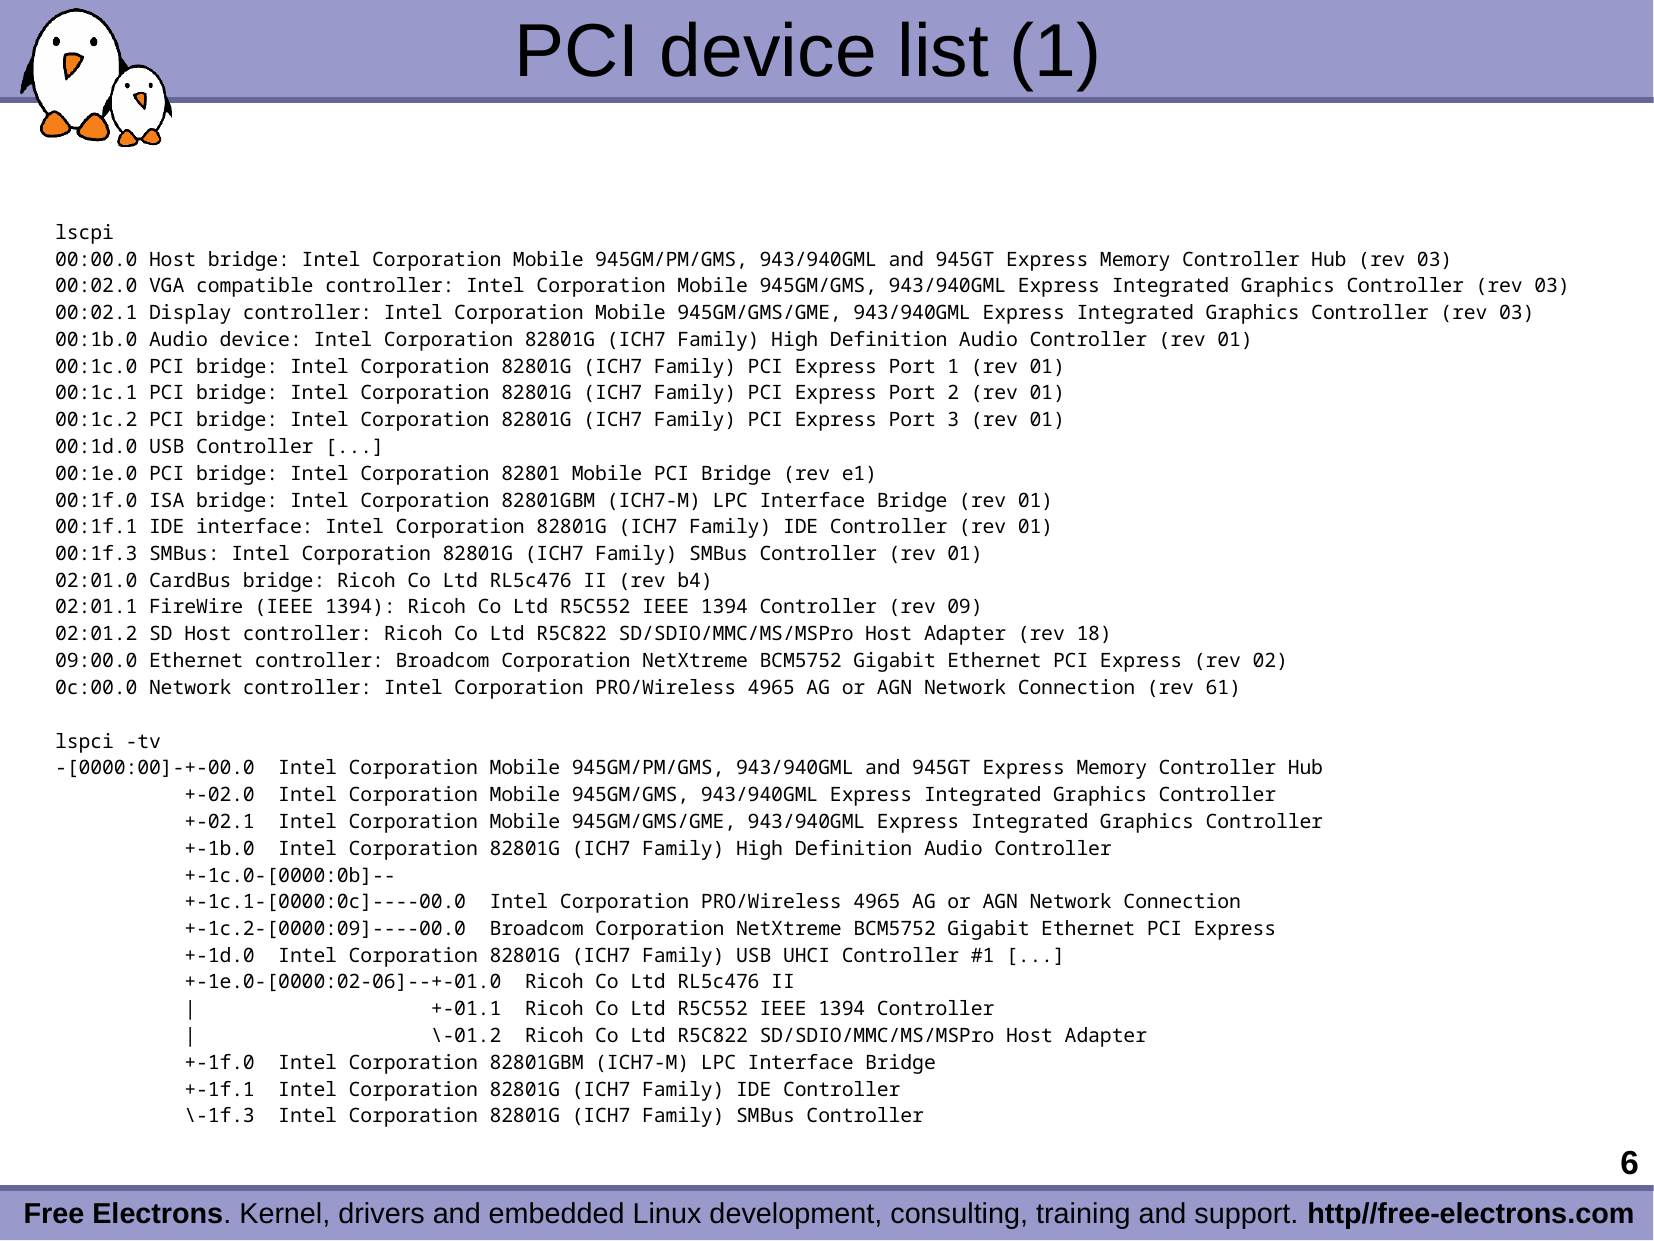

# PCI device list (1)
lscpi
00:00.0 Host bridge: Intel Corporation Mobile 945GM/PM/GMS, 943/940GML and 945GT Express Memory Controller Hub (rev 03)
00:02.0 VGA compatible controller: Intel Corporation Mobile 945GM/GMS, 943/940GML Express Integrated Graphics Controller (rev 03)
00:02.1 Display controller: Intel Corporation Mobile 945GM/GMS/GME, 943/940GML Express Integrated Graphics Controller (rev 03)
00:1b.0 Audio device: Intel Corporation 82801G (ICH7 Family) High Definition Audio Controller (rev 01)
00:1c.0 PCI bridge: Intel Corporation 82801G (ICH7 Family) PCI Express Port 1 (rev 01)
00:1c.1 PCI bridge: Intel Corporation 82801G (ICH7 Family) PCI Express Port 2 (rev 01)
00:1c.2 PCI bridge: Intel Corporation 82801G (ICH7 Family) PCI Express Port 3 (rev 01)
00:1d.0 USB Controller [...]
00:1e.0 PCI bridge: Intel Corporation 82801 Mobile PCI Bridge (rev e1)
00:1f.0 ISA bridge: Intel Corporation 82801GBM (ICH7-M) LPC Interface Bridge (rev 01)
00:1f.1 IDE interface: Intel Corporation 82801G (ICH7 Family) IDE Controller (rev 01)
00:1f.3 SMBus: Intel Corporation 82801G (ICH7 Family) SMBus Controller (rev 01)
02:01.0 CardBus bridge: Ricoh Co Ltd RL5c476 II (rev b4)
02:01.1 FireWire (IEEE 1394): Ricoh Co Ltd R5C552 IEEE 1394 Controller (rev 09)
02:01.2 SD Host controller: Ricoh Co Ltd R5C822 SD/SDIO/MMC/MS/MSPro Host Adapter (rev 18)
09:00.0 Ethernet controller: Broadcom Corporation NetXtreme BCM5752 Gigabit Ethernet PCI Express (rev 02)
0c:00.0 Network controller: Intel Corporation PRO/Wireless 4965 AG or AGN Network Connection (rev 61)
lspci -tv
-[0000:00]-+-00.0 Intel Corporation Mobile 945GM/PM/GMS, 943/940GML and 945GT Express Memory Controller Hub
 +-02.0 Intel Corporation Mobile 945GM/GMS, 943/940GML Express Integrated Graphics Controller
 +-02.1 Intel Corporation Mobile 945GM/GMS/GME, 943/940GML Express Integrated Graphics Controller
 +-1b.0 Intel Corporation 82801G (ICH7 Family) High Definition Audio Controller
 +-1c.0-[0000:0b]--
 +-1c.1-[0000:0c]----00.0 Intel Corporation PRO/Wireless 4965 AG or AGN Network Connection
 +-1c.2-[0000:09]----00.0 Broadcom Corporation NetXtreme BCM5752 Gigabit Ethernet PCI Express
 +-1d.0 Intel Corporation 82801G (ICH7 Family) USB UHCI Controller #1 [...]
 +-1e.0-[0000:02-06]--+-01.0 Ricoh Co Ltd RL5c476 II
 | +-01.1 Ricoh Co Ltd R5C552 IEEE 1394 Controller
 | \-01.2 Ricoh Co Ltd R5C822 SD/SDIO/MMC/MS/MSPro Host Adapter
 +-1f.0 Intel Corporation 82801GBM (ICH7-M) LPC Interface Bridge
 +-1f.1 Intel Corporation 82801G (ICH7 Family) IDE Controller
 \-1f.3 Intel Corporation 82801G (ICH7 Family) SMBus Controller